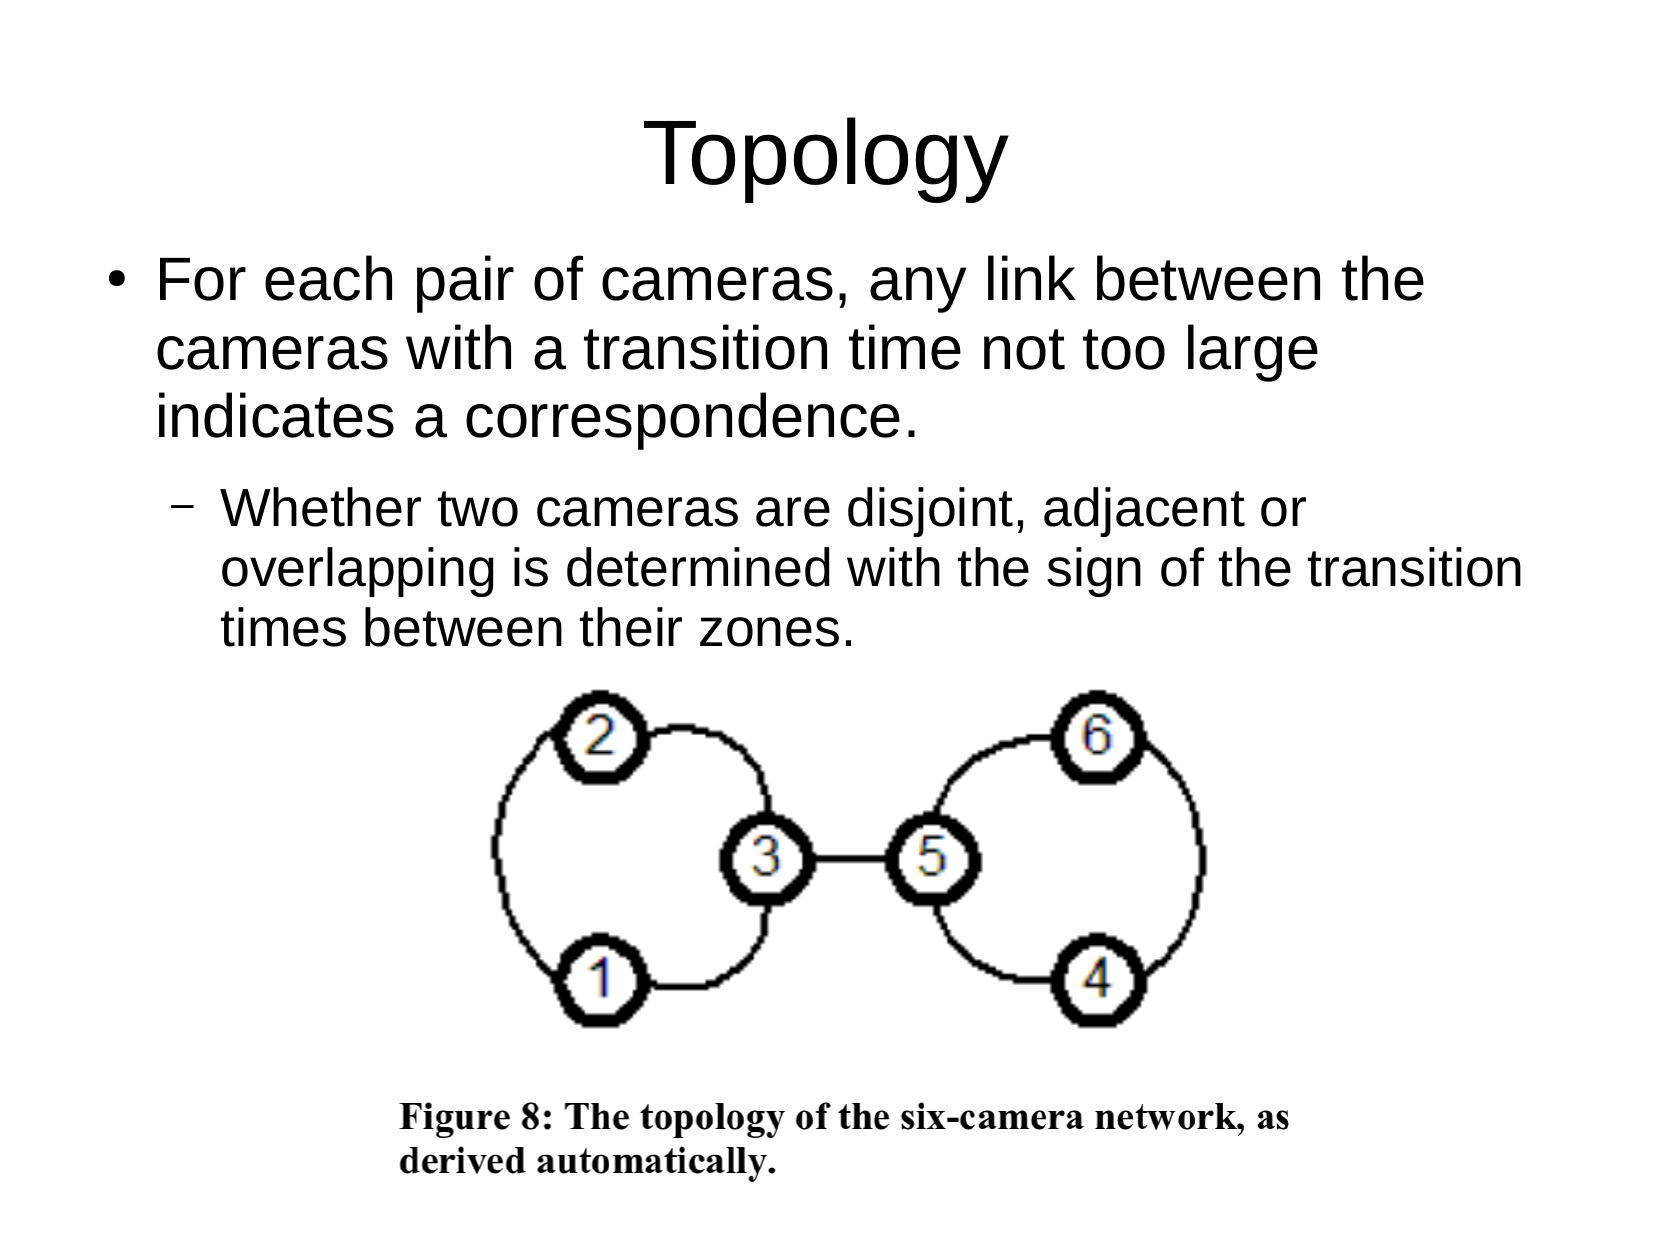

# Topology
For each pair of cameras, any link between the cameras with a transition time not too large indicates a correspondence.
Whether two cameras are disjoint, adjacent or overlapping is determined with the sign of the transition times between their zones.